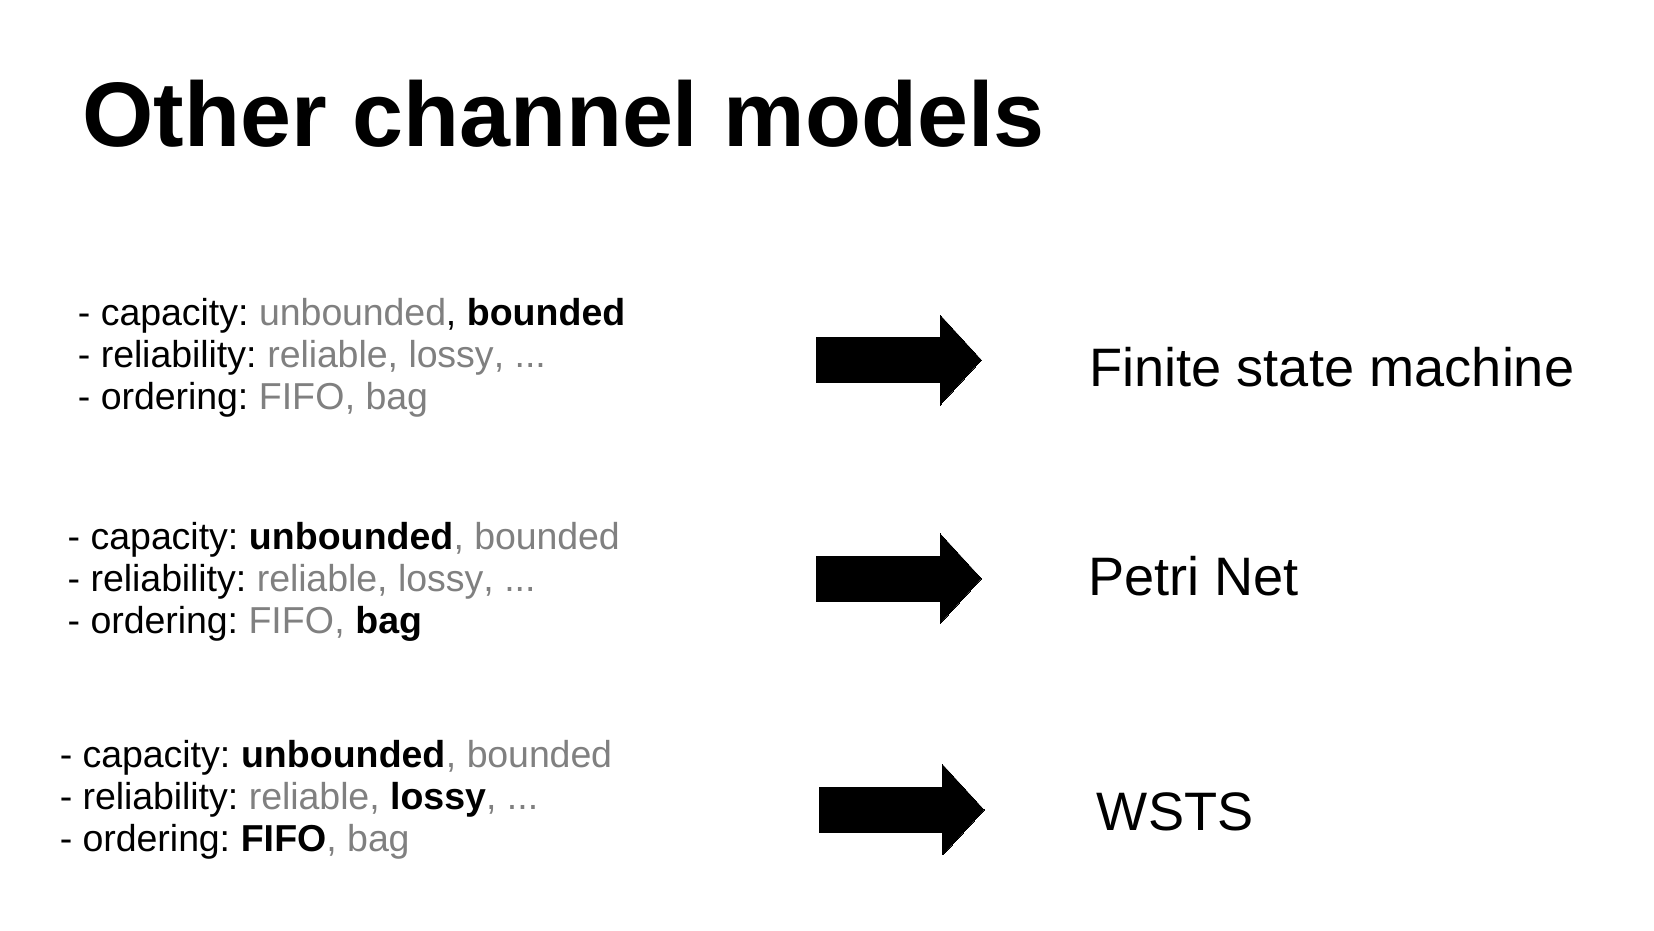

# Other channel models
- capacity: unbounded, bounded
- reliability: reliable, lossy, ...
- ordering: FIFO, bag
Finite state machine
- capacity: unbounded, bounded
- reliability: reliable, lossy, ...
- ordering: FIFO, bag
Petri Net
- capacity: unbounded, bounded
- reliability: reliable, lossy, ...
- ordering: FIFO, bag
WSTS